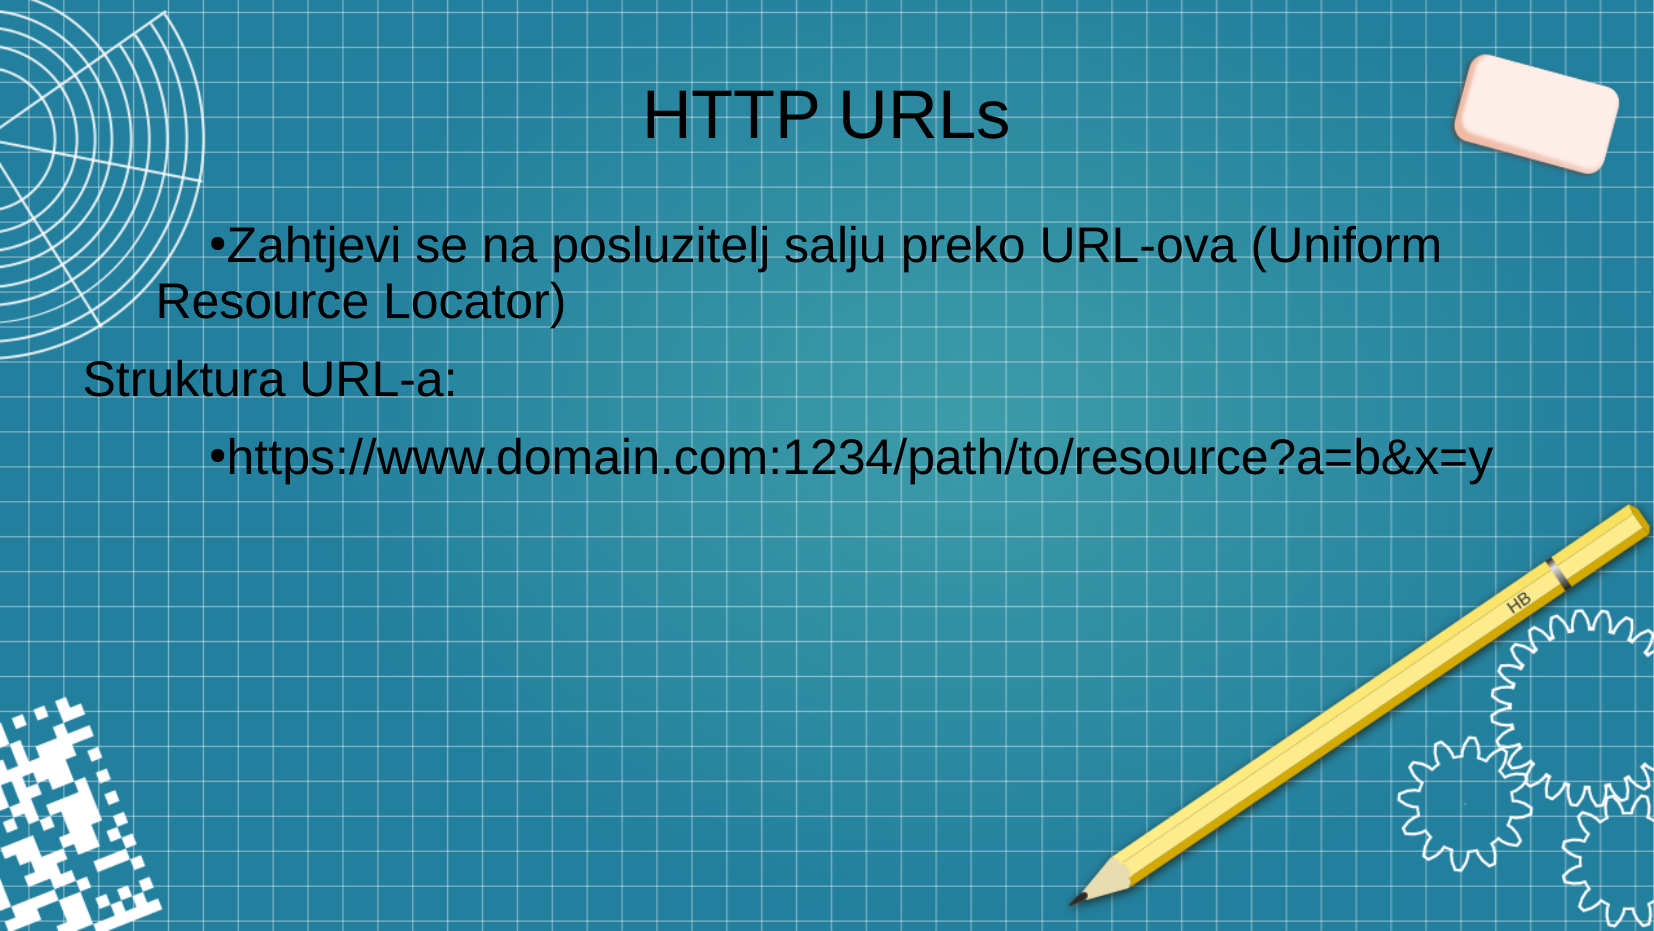

# HTTP URLs
Zahtjevi se na posluzitelj salju preko URL-ova (Uniform Resource Locator)
Struktura URL-a:
https://www.domain.com:1234/path/to/resource?a=b&x=y